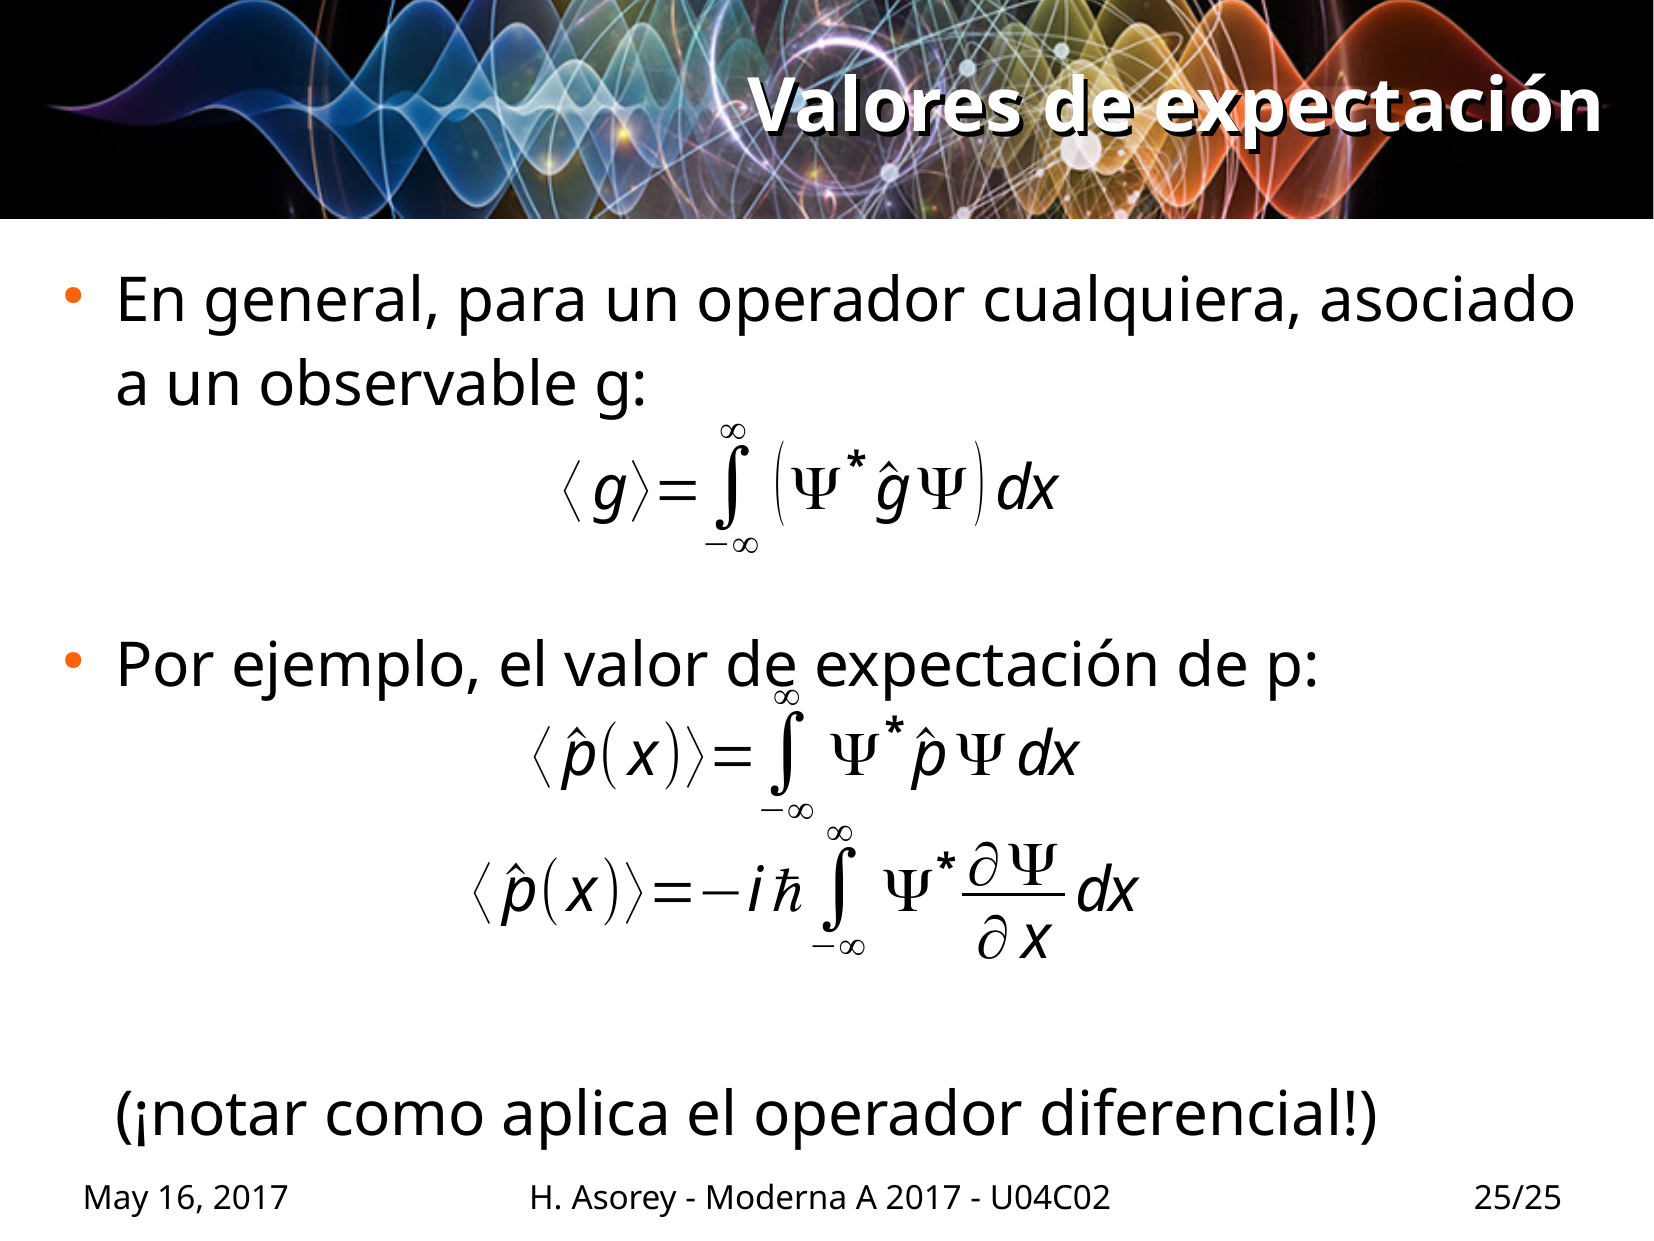

# Valores de expectación
En general, para un operador cualquiera, asociado a un observable g:
Por ejemplo, el valor de expectación de p:
(¡notar como aplica el operador diferencial!)
May 16, 2017
H. Asorey - Moderna A 2017 - U04C02
25